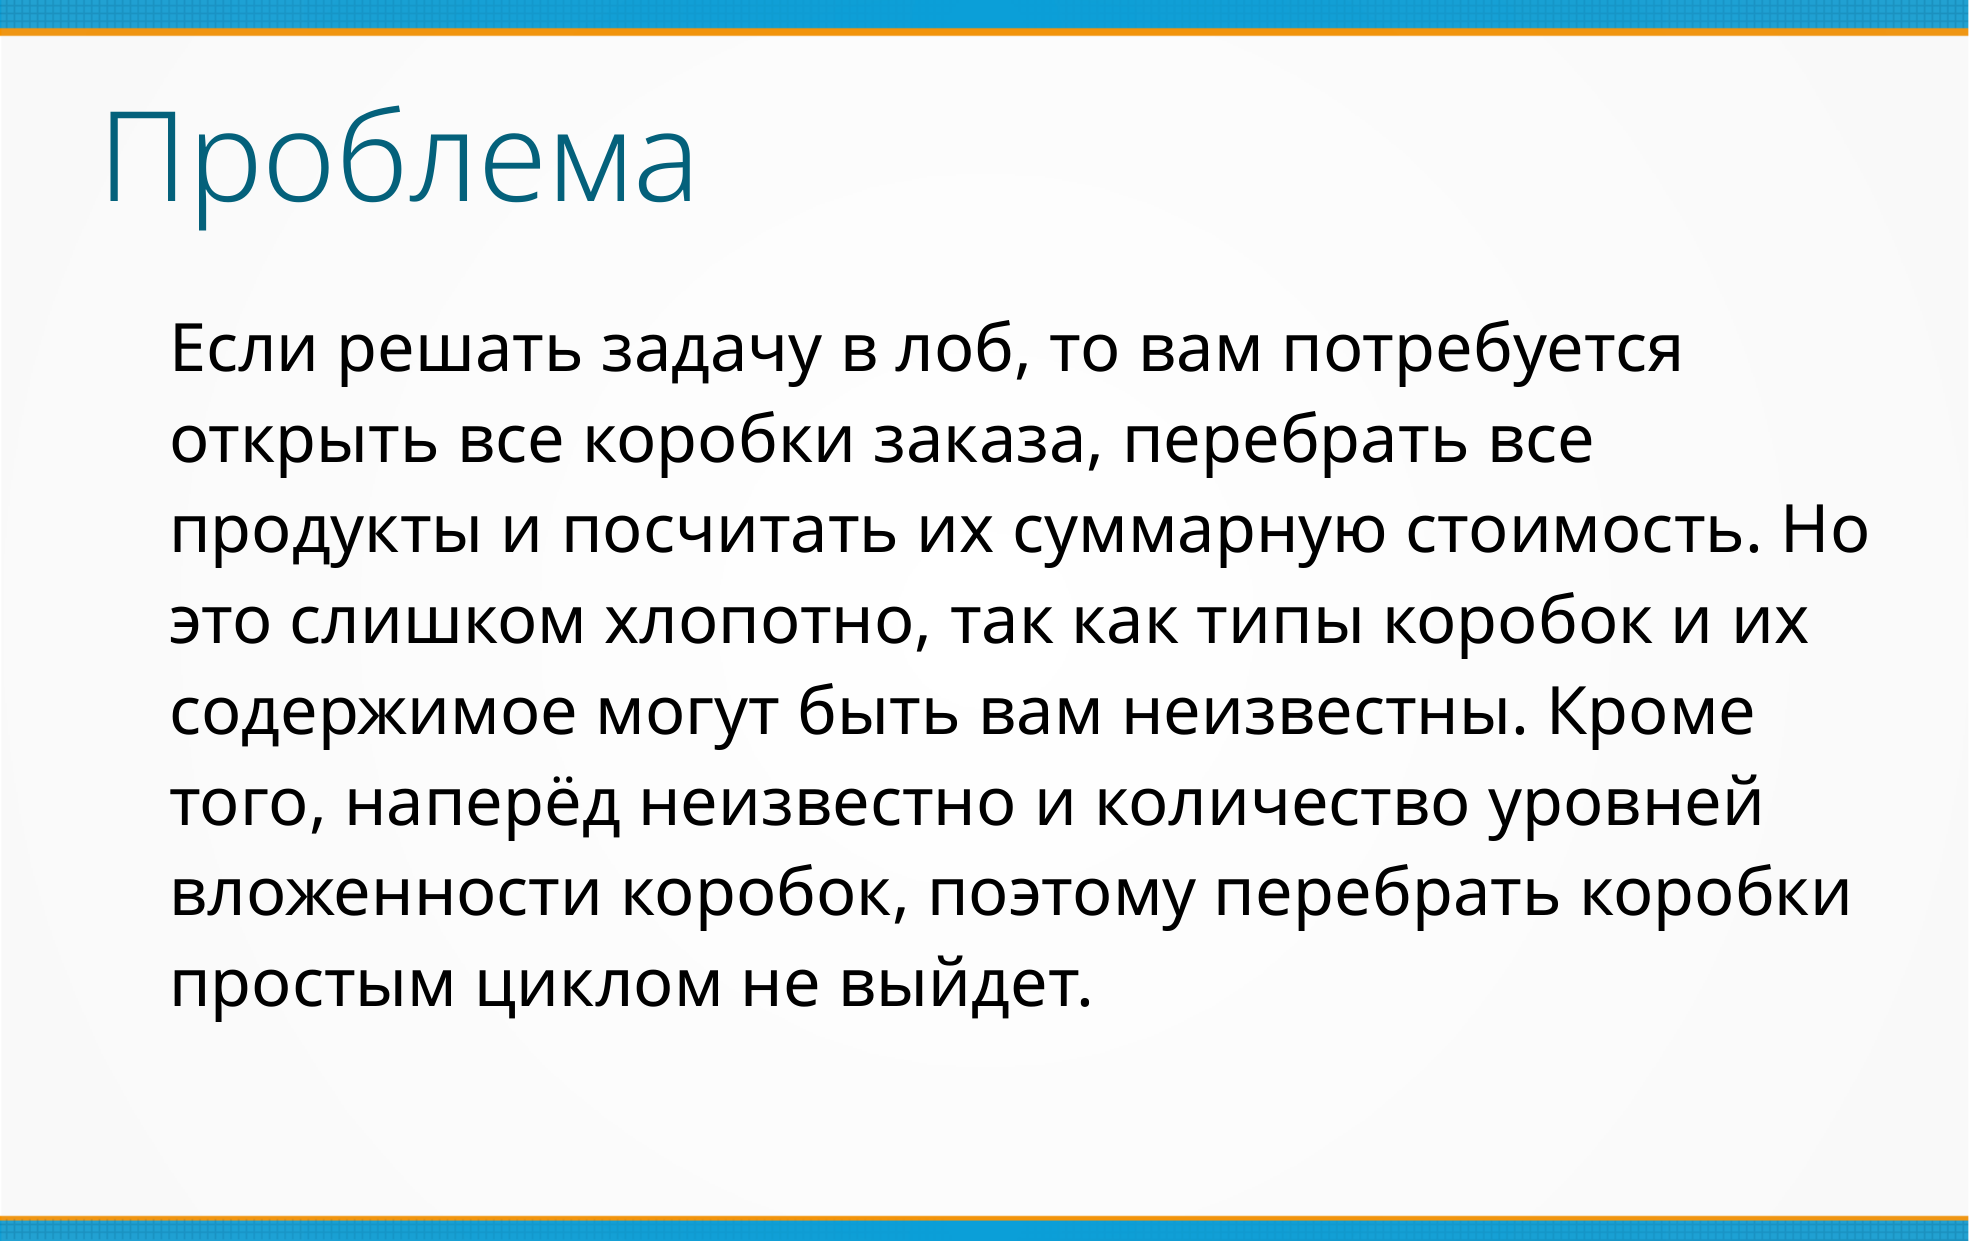

# Проблема
Если решать задачу в лоб, то вам потребуется открыть все коробки заказа, перебрать все продукты и посчитать их суммарную стоимость. Но это слишком хлопотно, так как типы коробок и их содержимое могут быть вам неизвестны. Кроме того, наперёд неизвестно и количество уровней вложенности коробок, поэтому перебрать коробки простым циклом не выйдет.